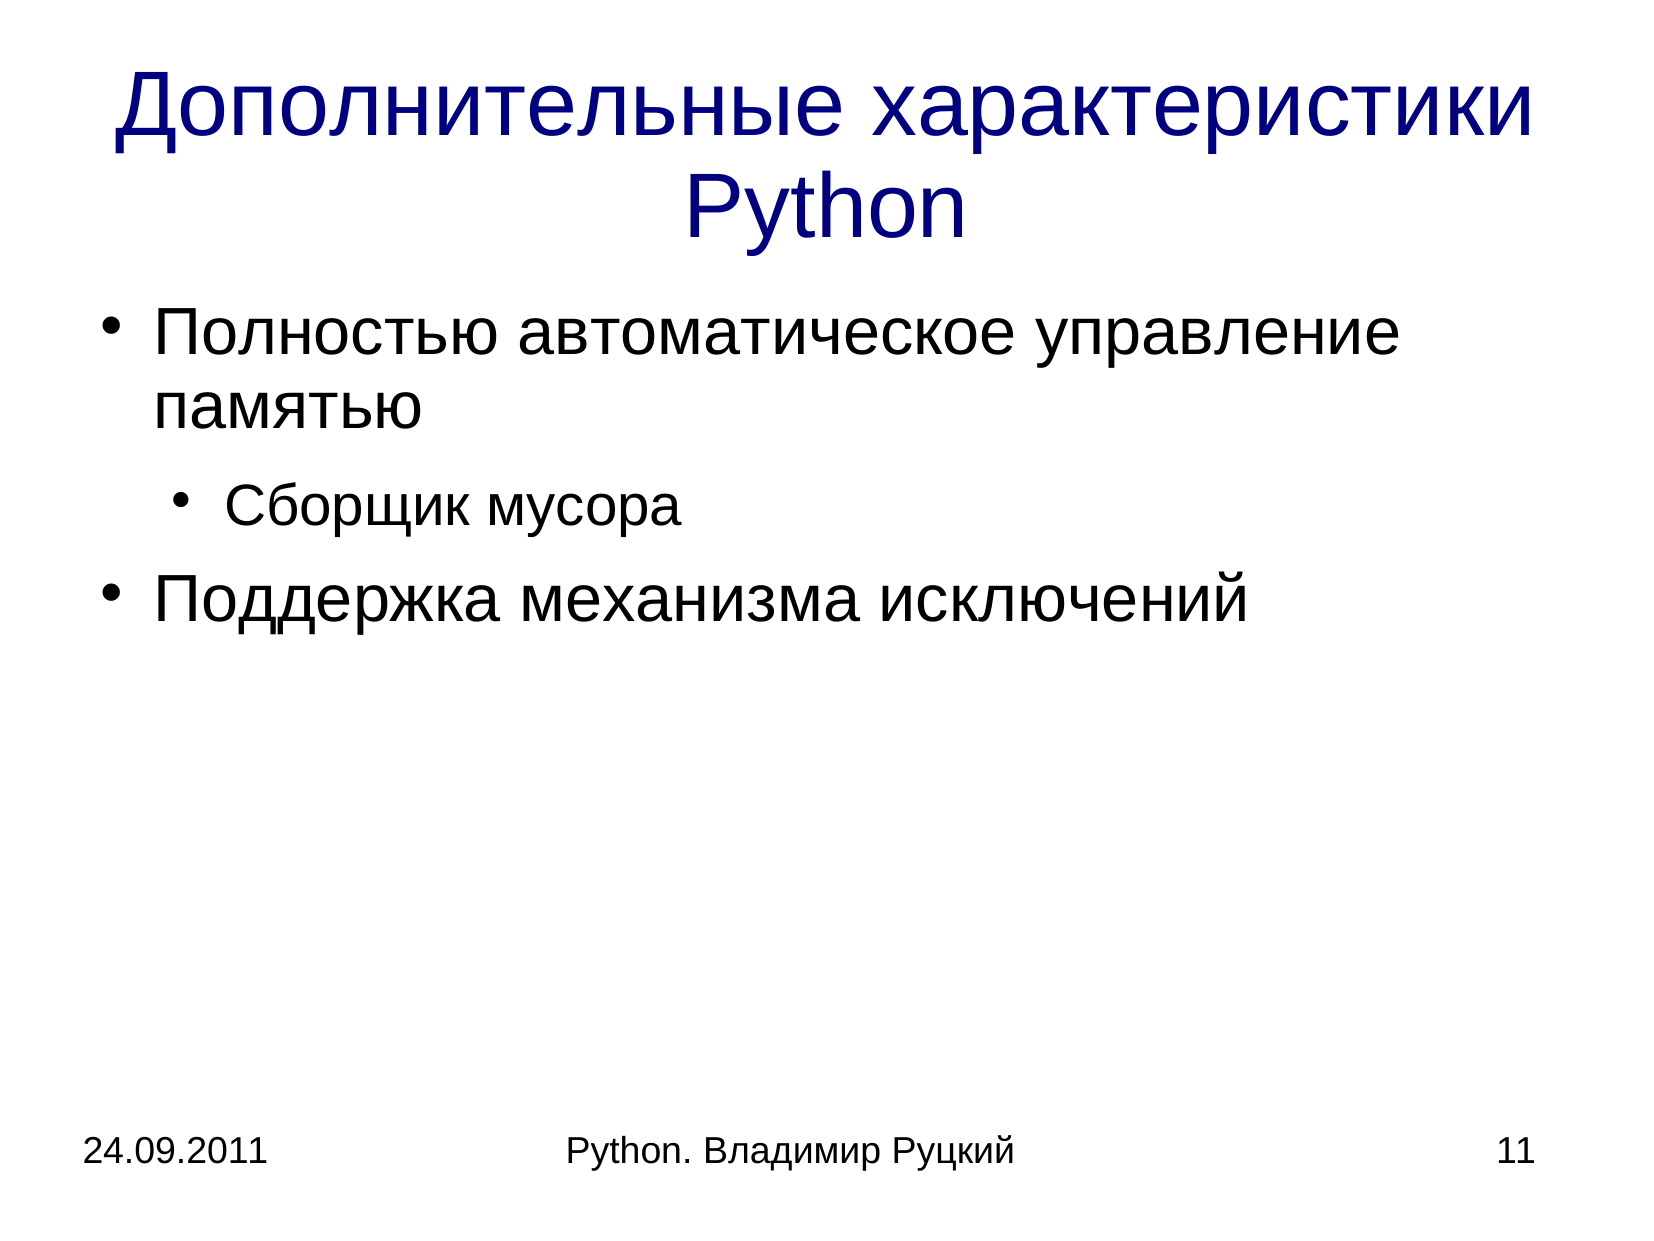

# Дополнительные характеристики Python
Полностью автоматическое управление памятью
Сборщик мусора
Поддержка механизма исключений
24.09.2011
Python. Владимир Руцкий
11